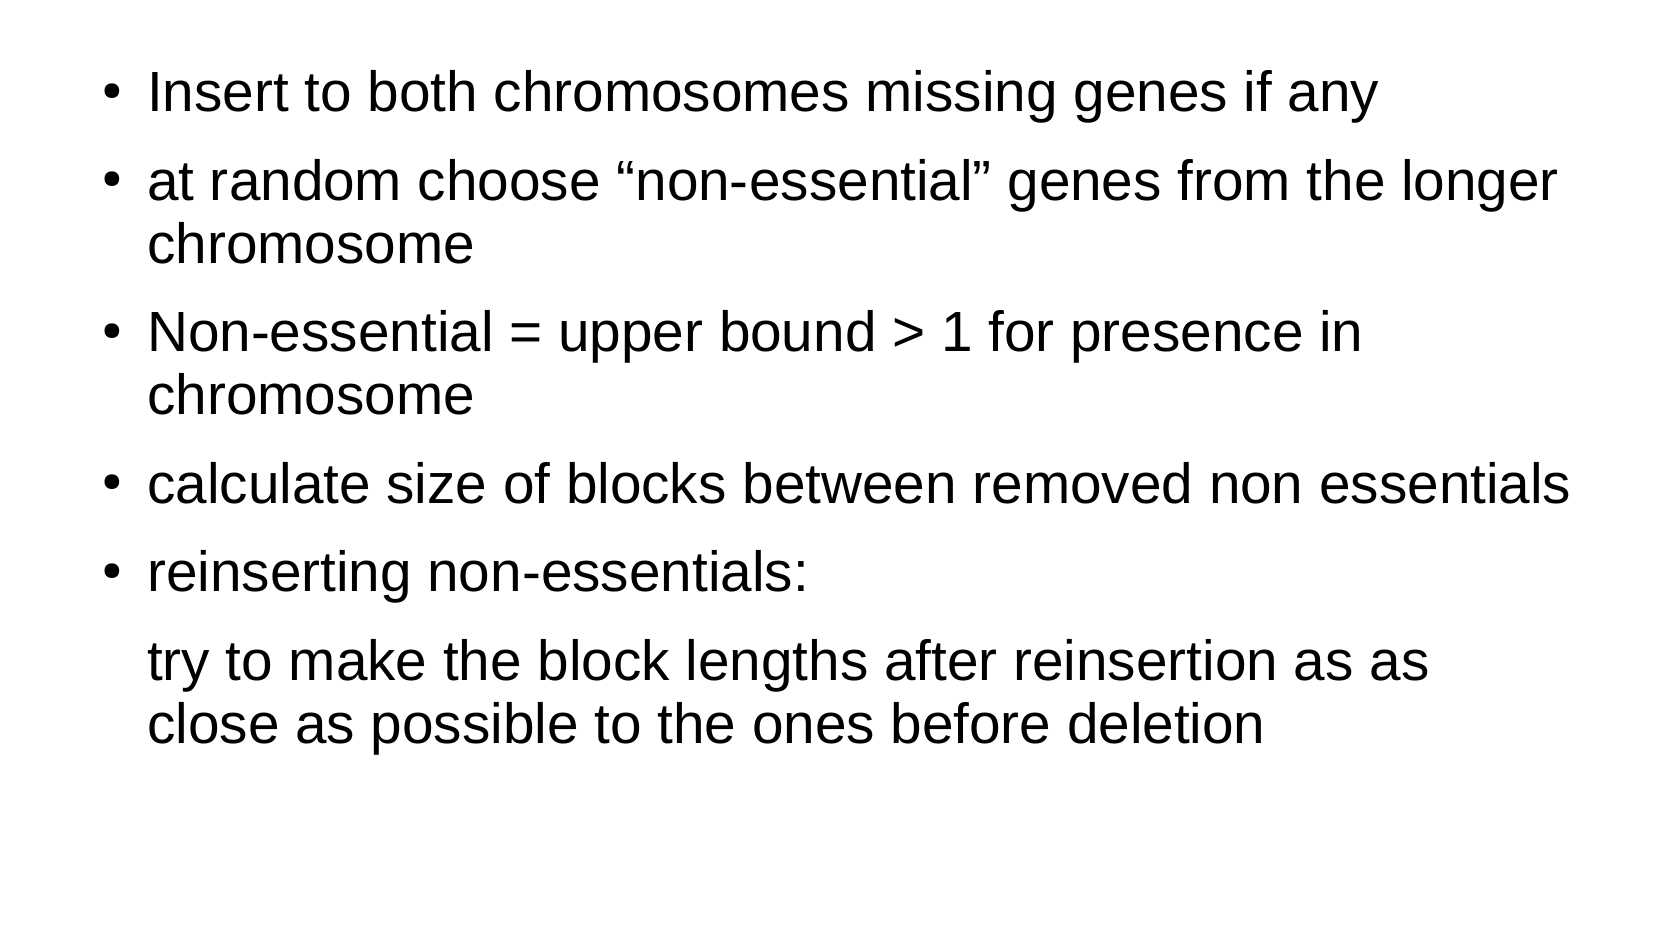

# Insert to both chromosomes missing genes if any
at random choose “non-essential” genes from the longer chromosome
Non-essential = upper bound > 1 for presence in chromosome
calculate size of blocks between removed non essentials
reinserting non-essentials:
try to make the block lengths after reinsertion as as close as possible to the ones before deletion